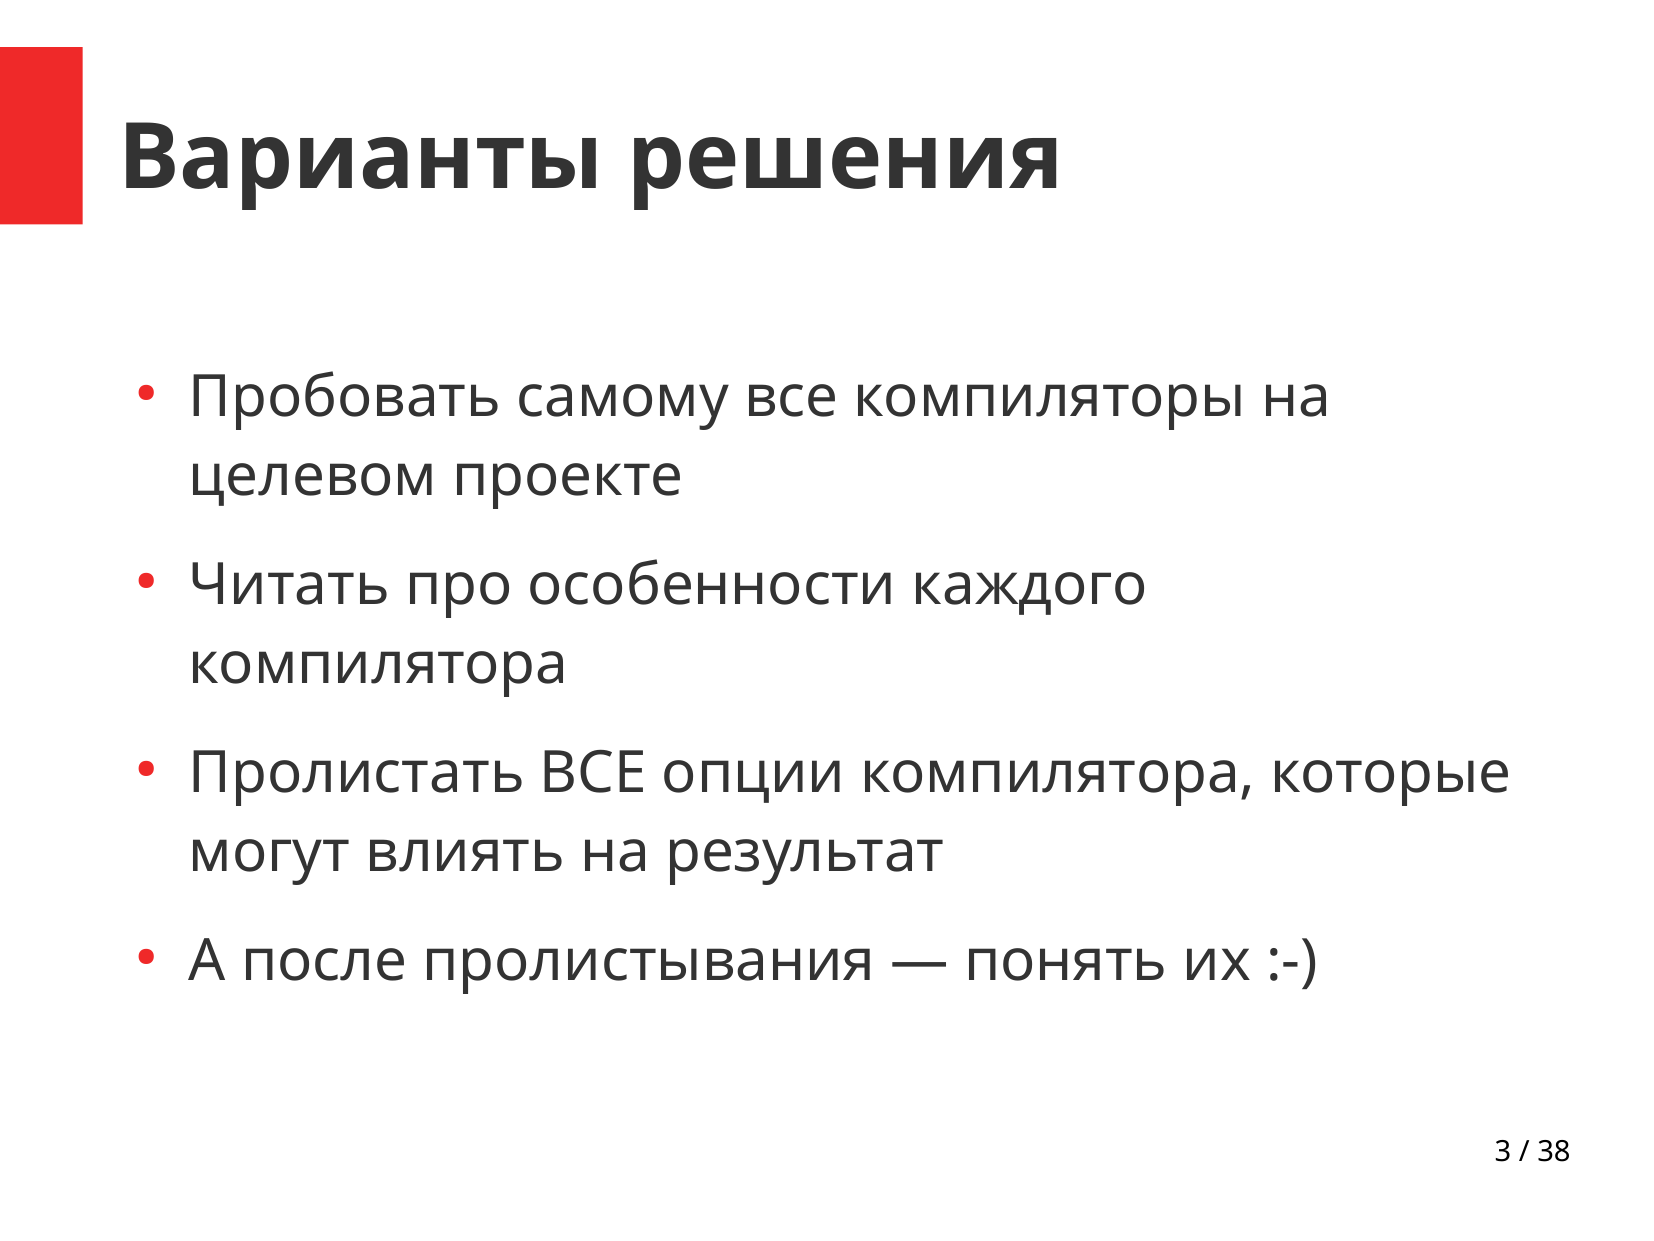

# Варианты решения
Пробовать самому все компиляторы на целевом проекте
Читать про особенности каждого компилятора
Пролистать ВСЕ опции компилятора, которые могут влиять на результат
А после пролистывания — понять их :-)
3